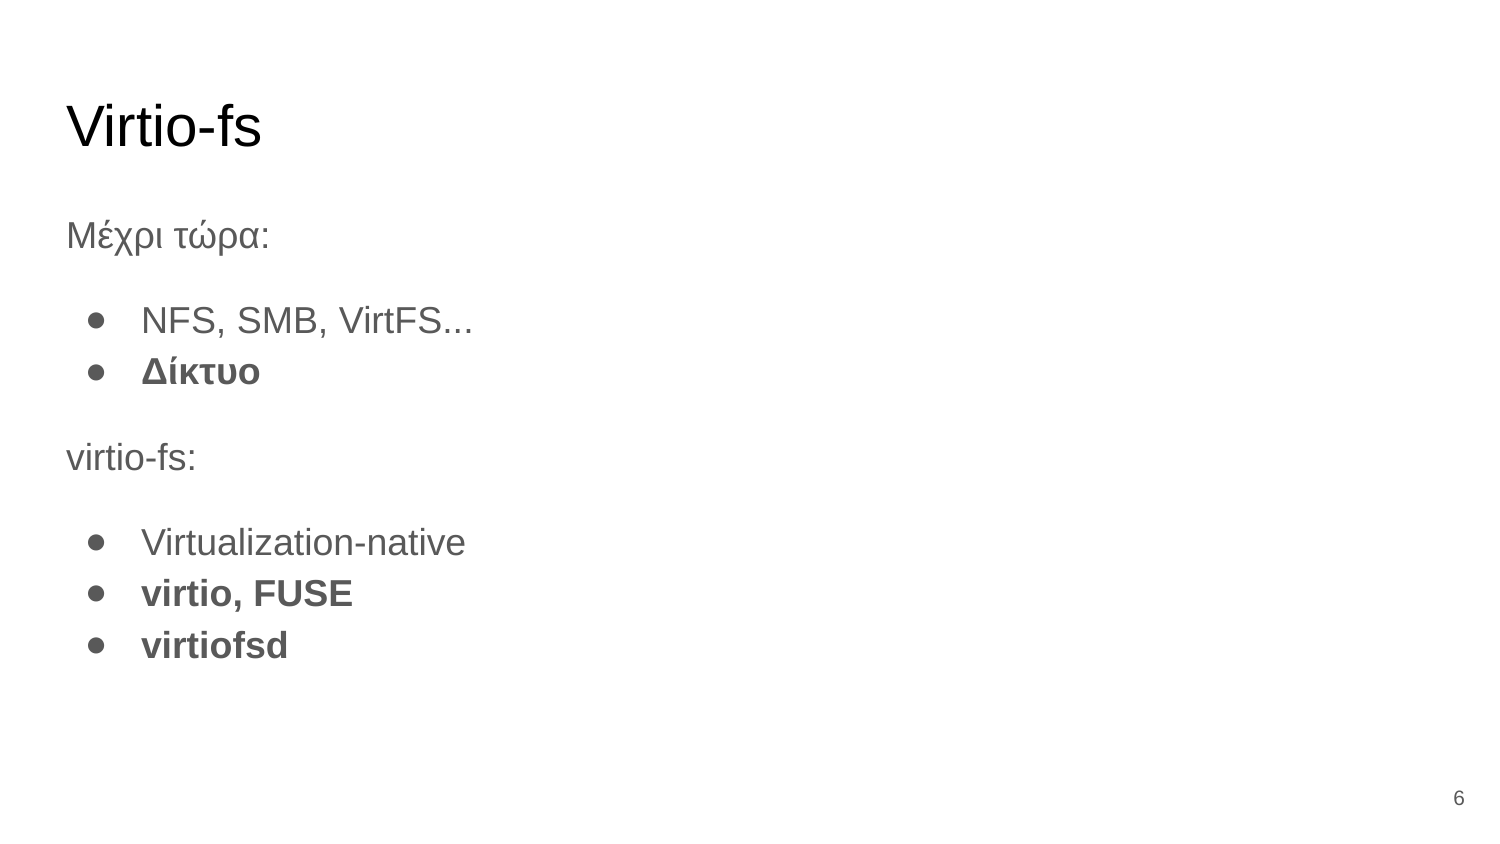

# Virtio-fs
Μέχρι τώρα:
NFS, SMB, VirtFS...
Δίκτυο
virtio-fs:
Virtualization-native
virtio, FUSE
virtiofsd